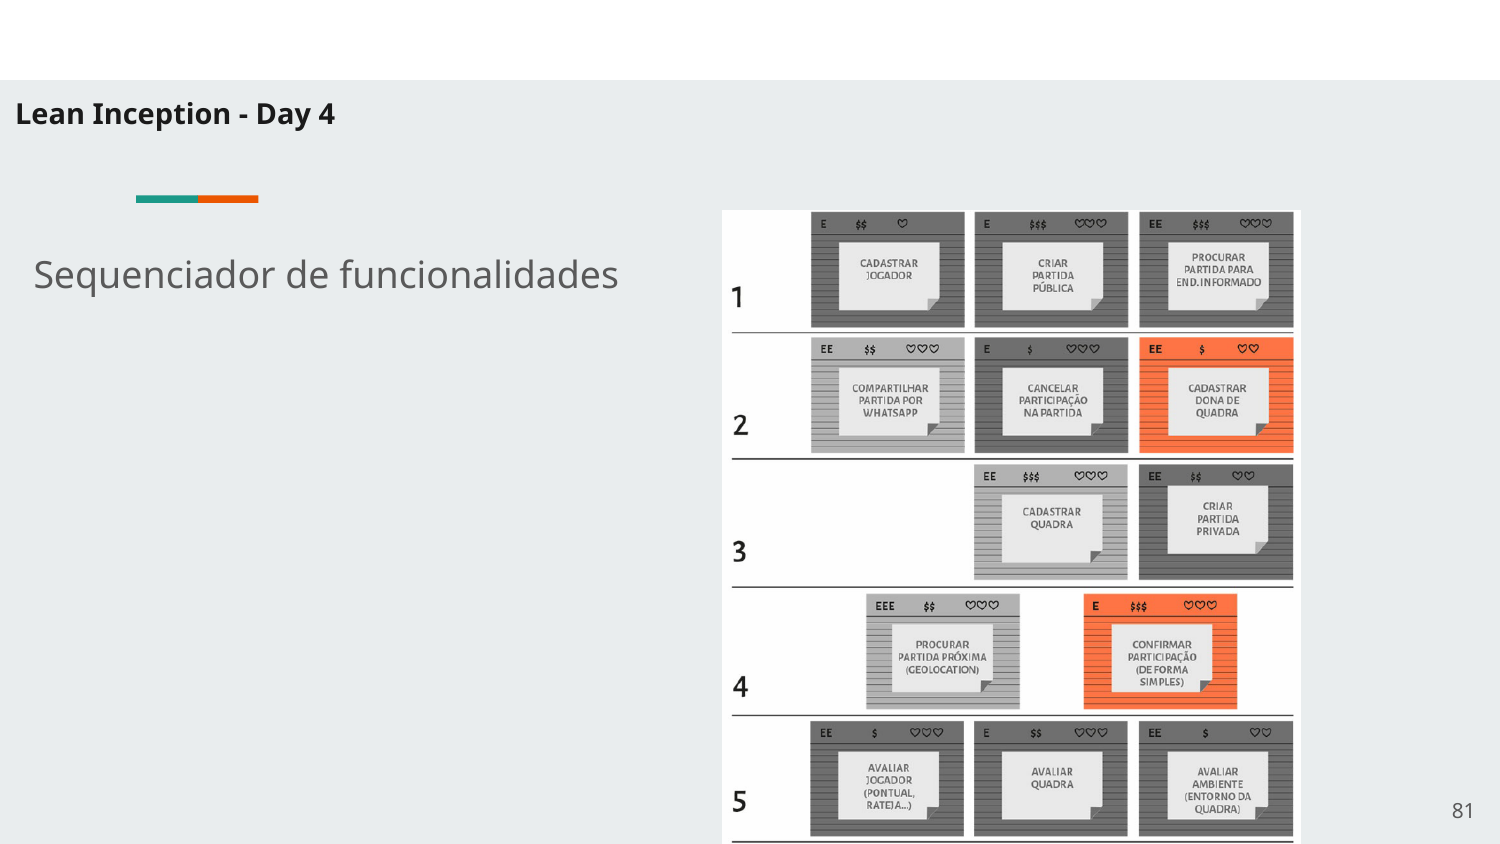

# Lean Inception - Day 4
Sequenciador de funcionalidades